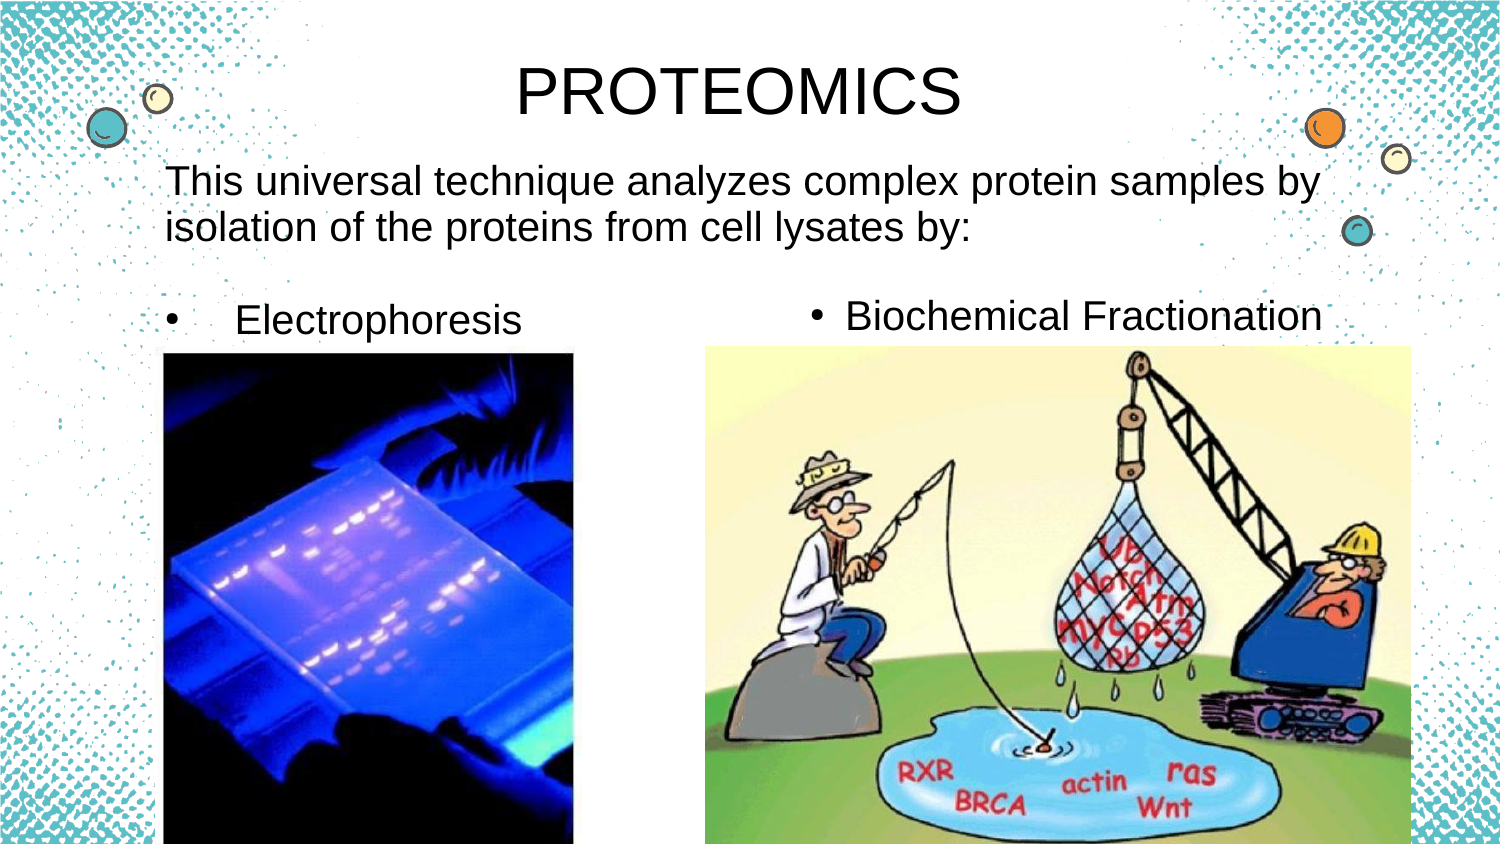

# PROTEOMICS
This universal technique analyzes complex protein samples by isolation of the proteins from cell lysates by:
 Electrophoresis
Biochemical Fractionation